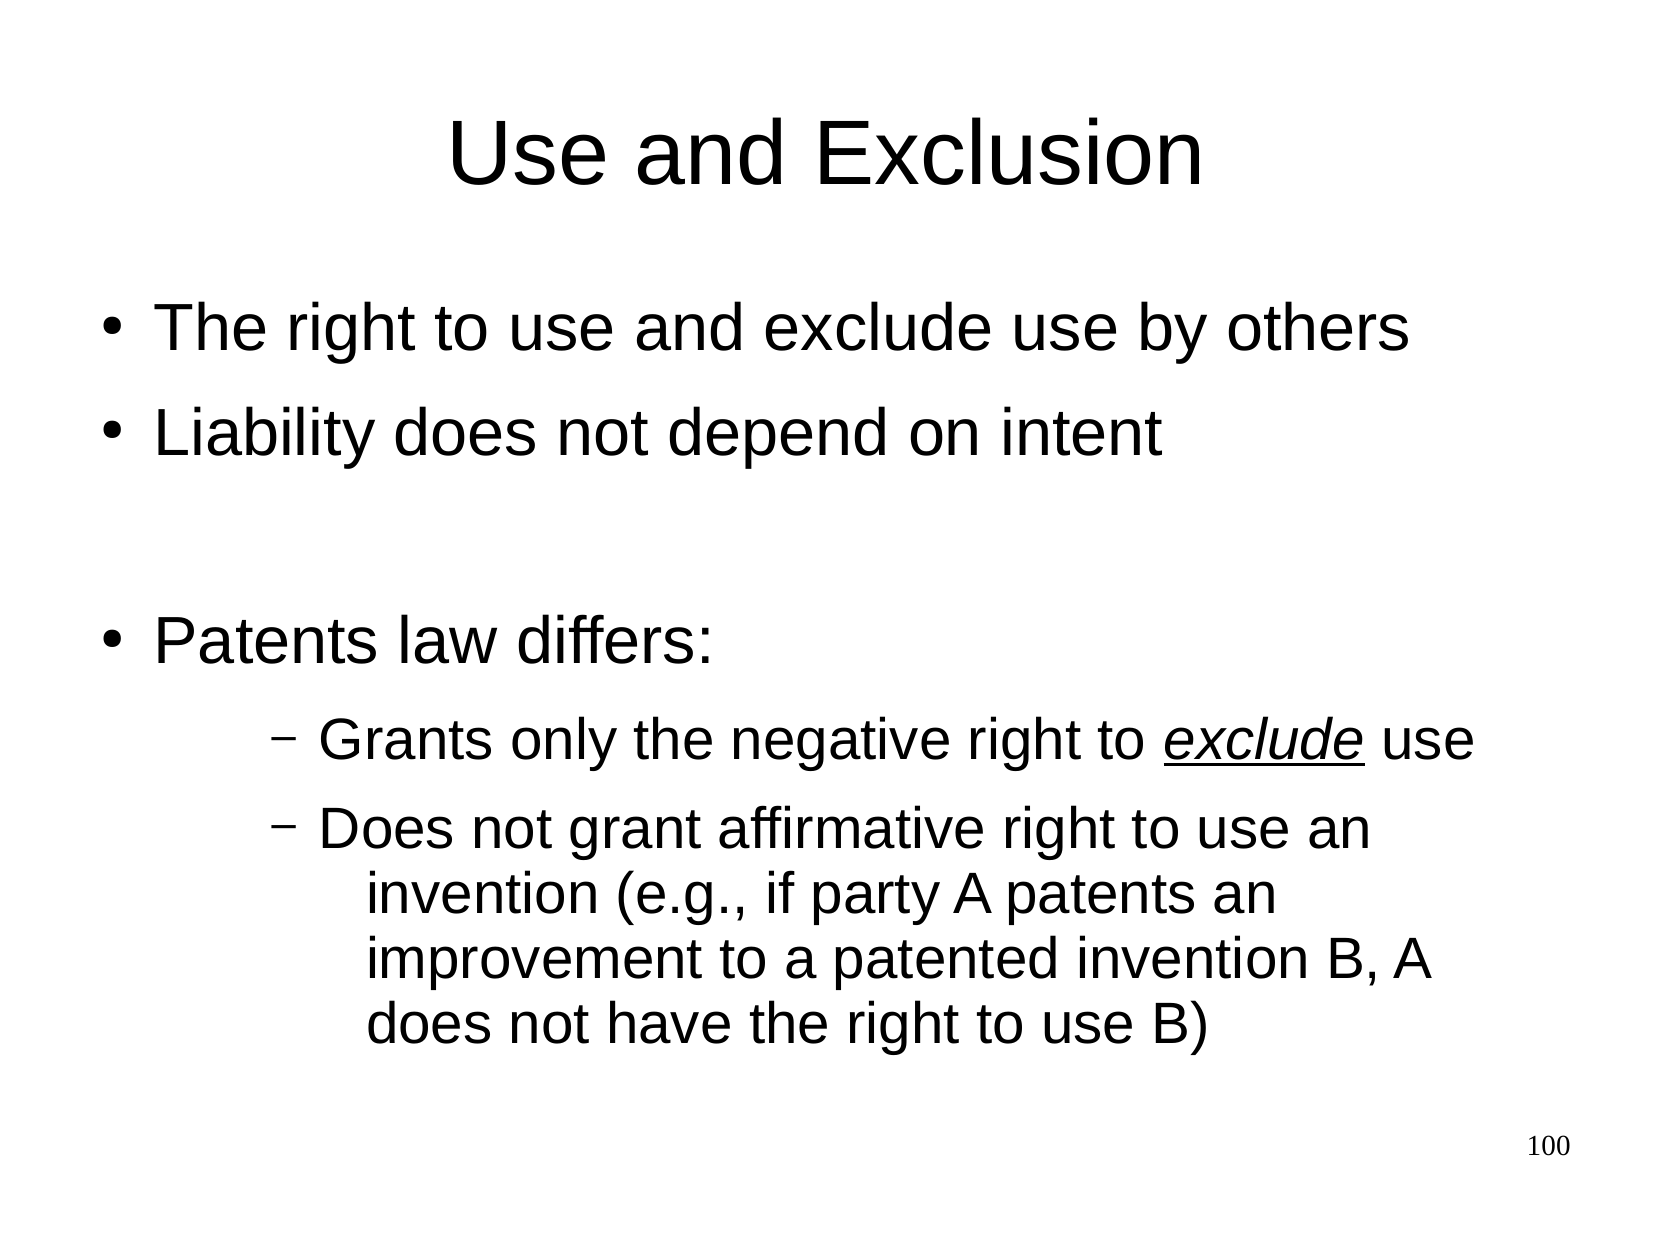

# Use and Exclusion
The right to use and exclude use by others
Liability does not depend on intent
Patents law differs:
Grants only the negative right to exclude use
Does not grant affirmative right to use an invention (e.g., if party A patents an improvement to a patented invention B, A does not have the right to use B)
100